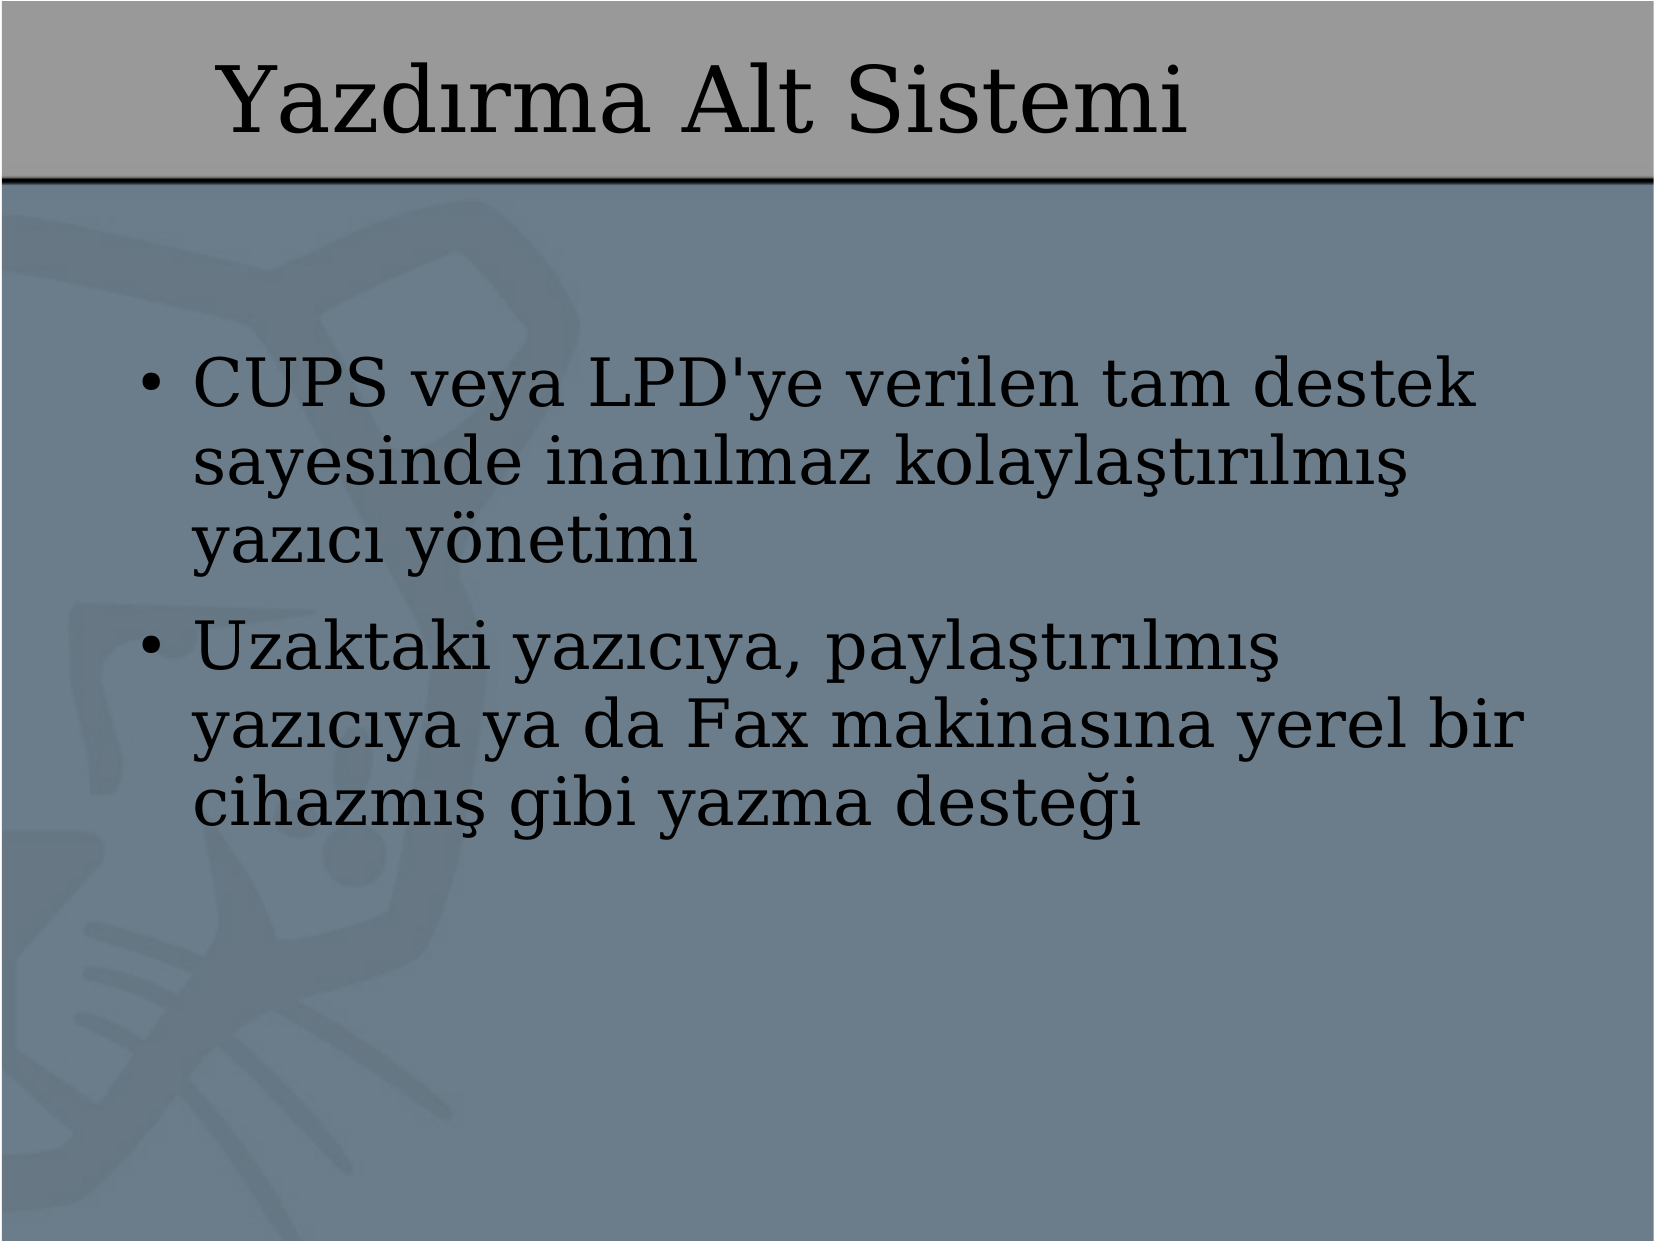

# Yazdırma Alt Sistemi
CUPS veya LPD'ye verilen tam destek sayesinde inanılmaz kolaylaştırılmış yazıcı yönetimi
Uzaktaki yazıcıya, paylaştırılmış yazıcıya ya da Fax makinasına yerel bir cihazmış gibi yazma desteği